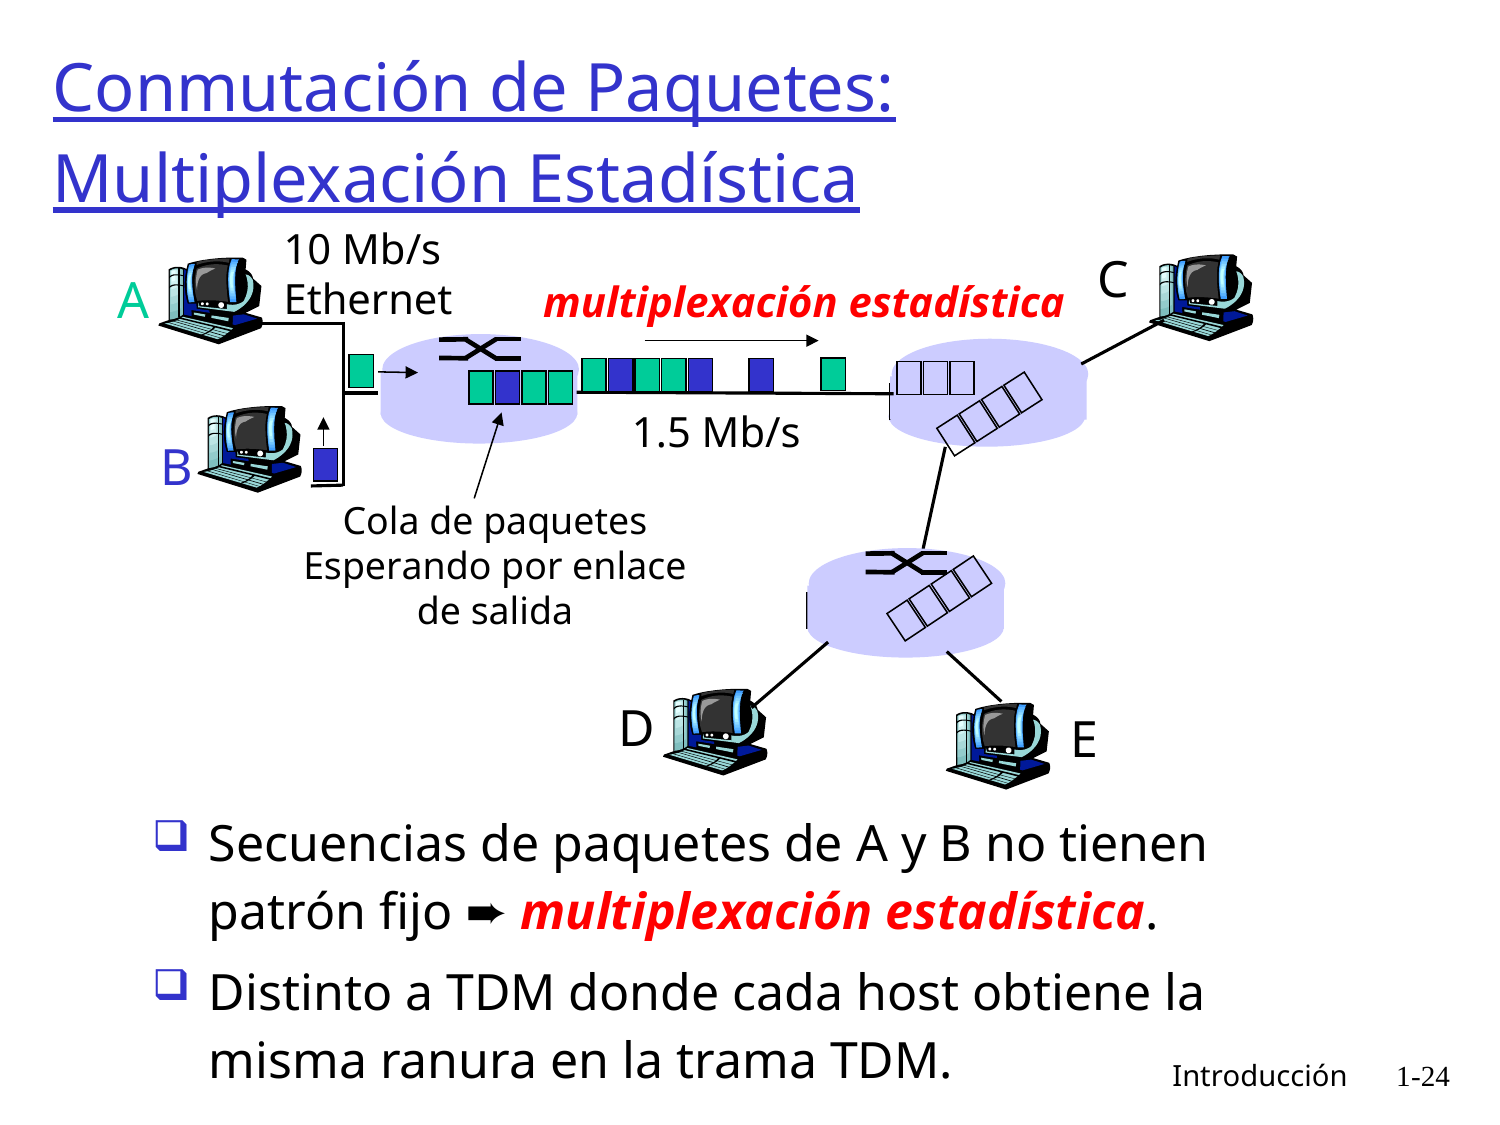

# Conmutación de Paquetes: Multiplexación Estadística
10 Mb/s
Ethernet
C
A
multiplexación estadística
1.5 Mb/s
B
Cola de paquetes
Esperando por enlace
de salida
D
E
Secuencias de paquetes de A y B no tienen patrón fijo  multiplexación estadística.
Distinto a TDM donde cada host obtiene la misma ranura en la trama TDM.
 Introducción